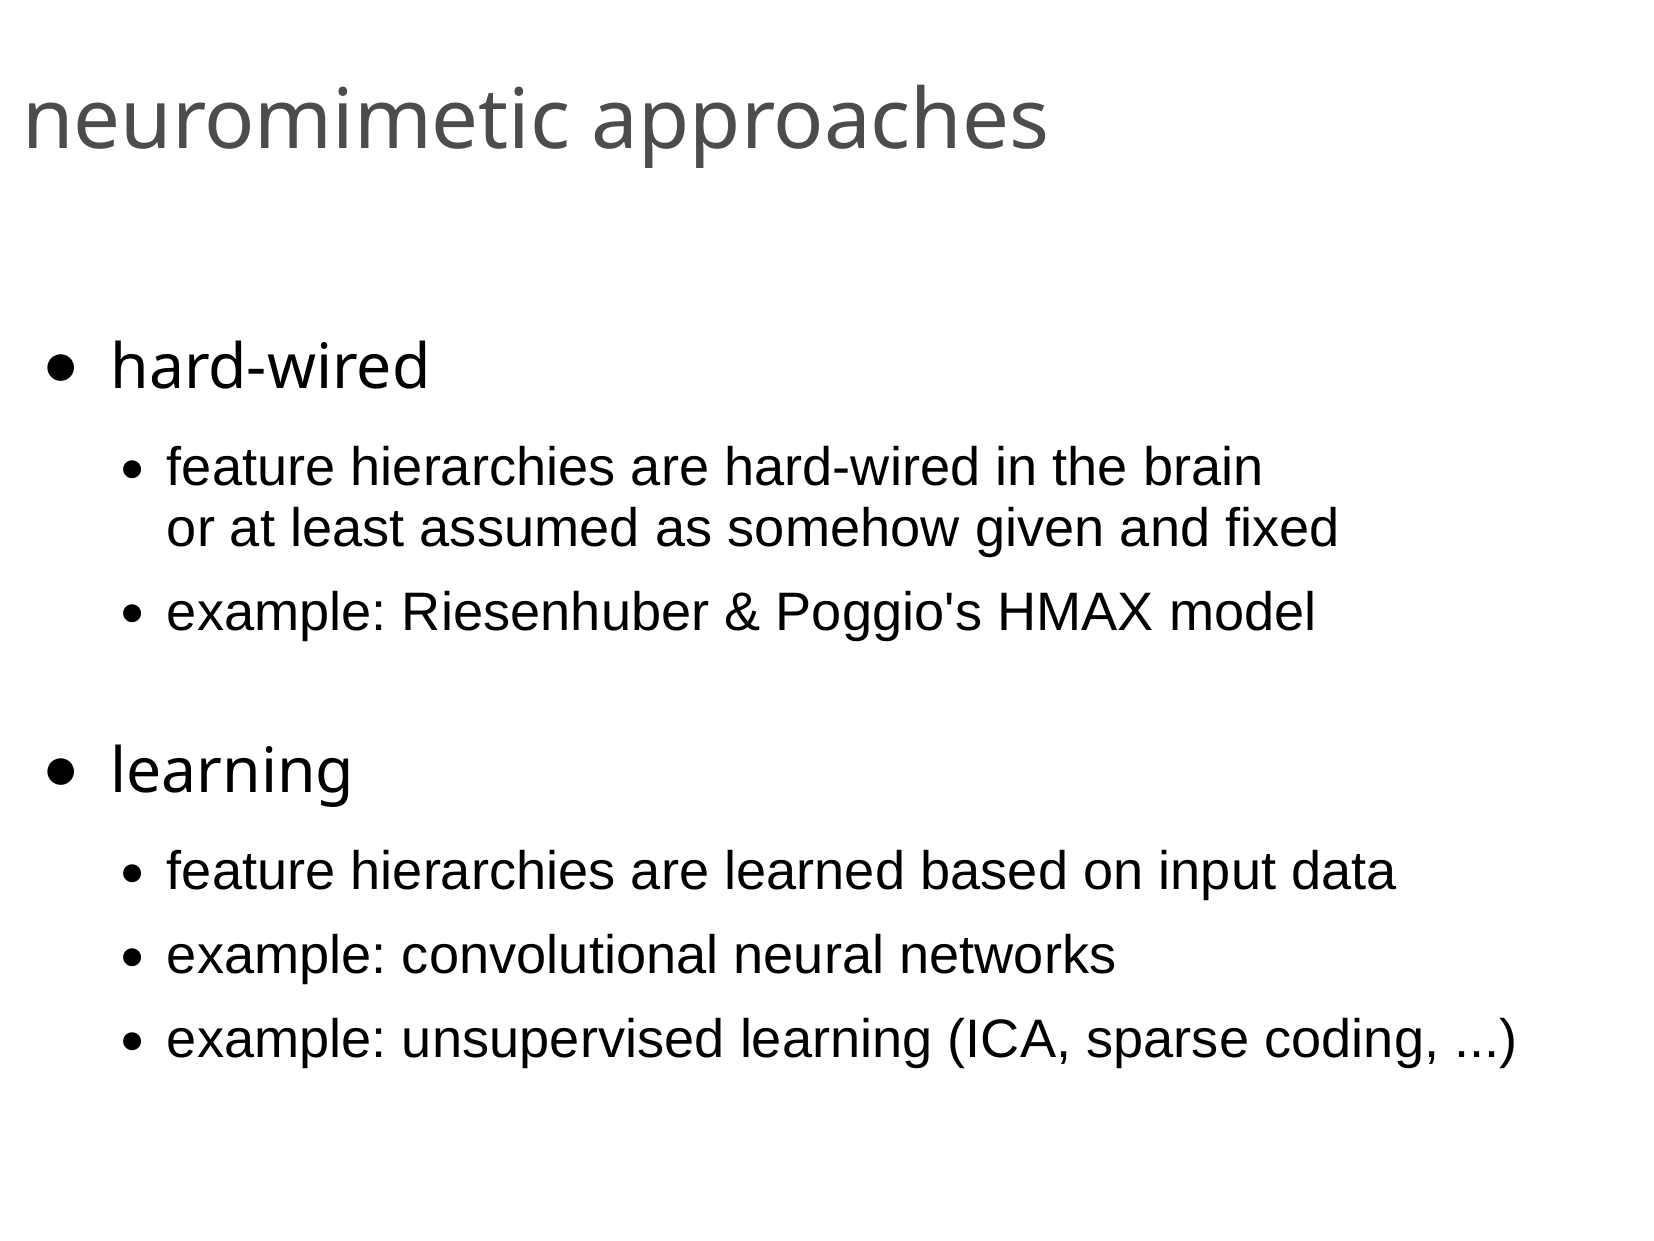

# neuromimetic approaches
hard-wired
feature hierarchies are hard-wired in the brain
or at least assumed as somehow given and fixed
example: Riesenhuber & Poggio's HMAX model
learning
feature hierarchies are learned based on input data
example: convolutional neural networks
example: unsupervised learning (ICA, sparse coding, ...)